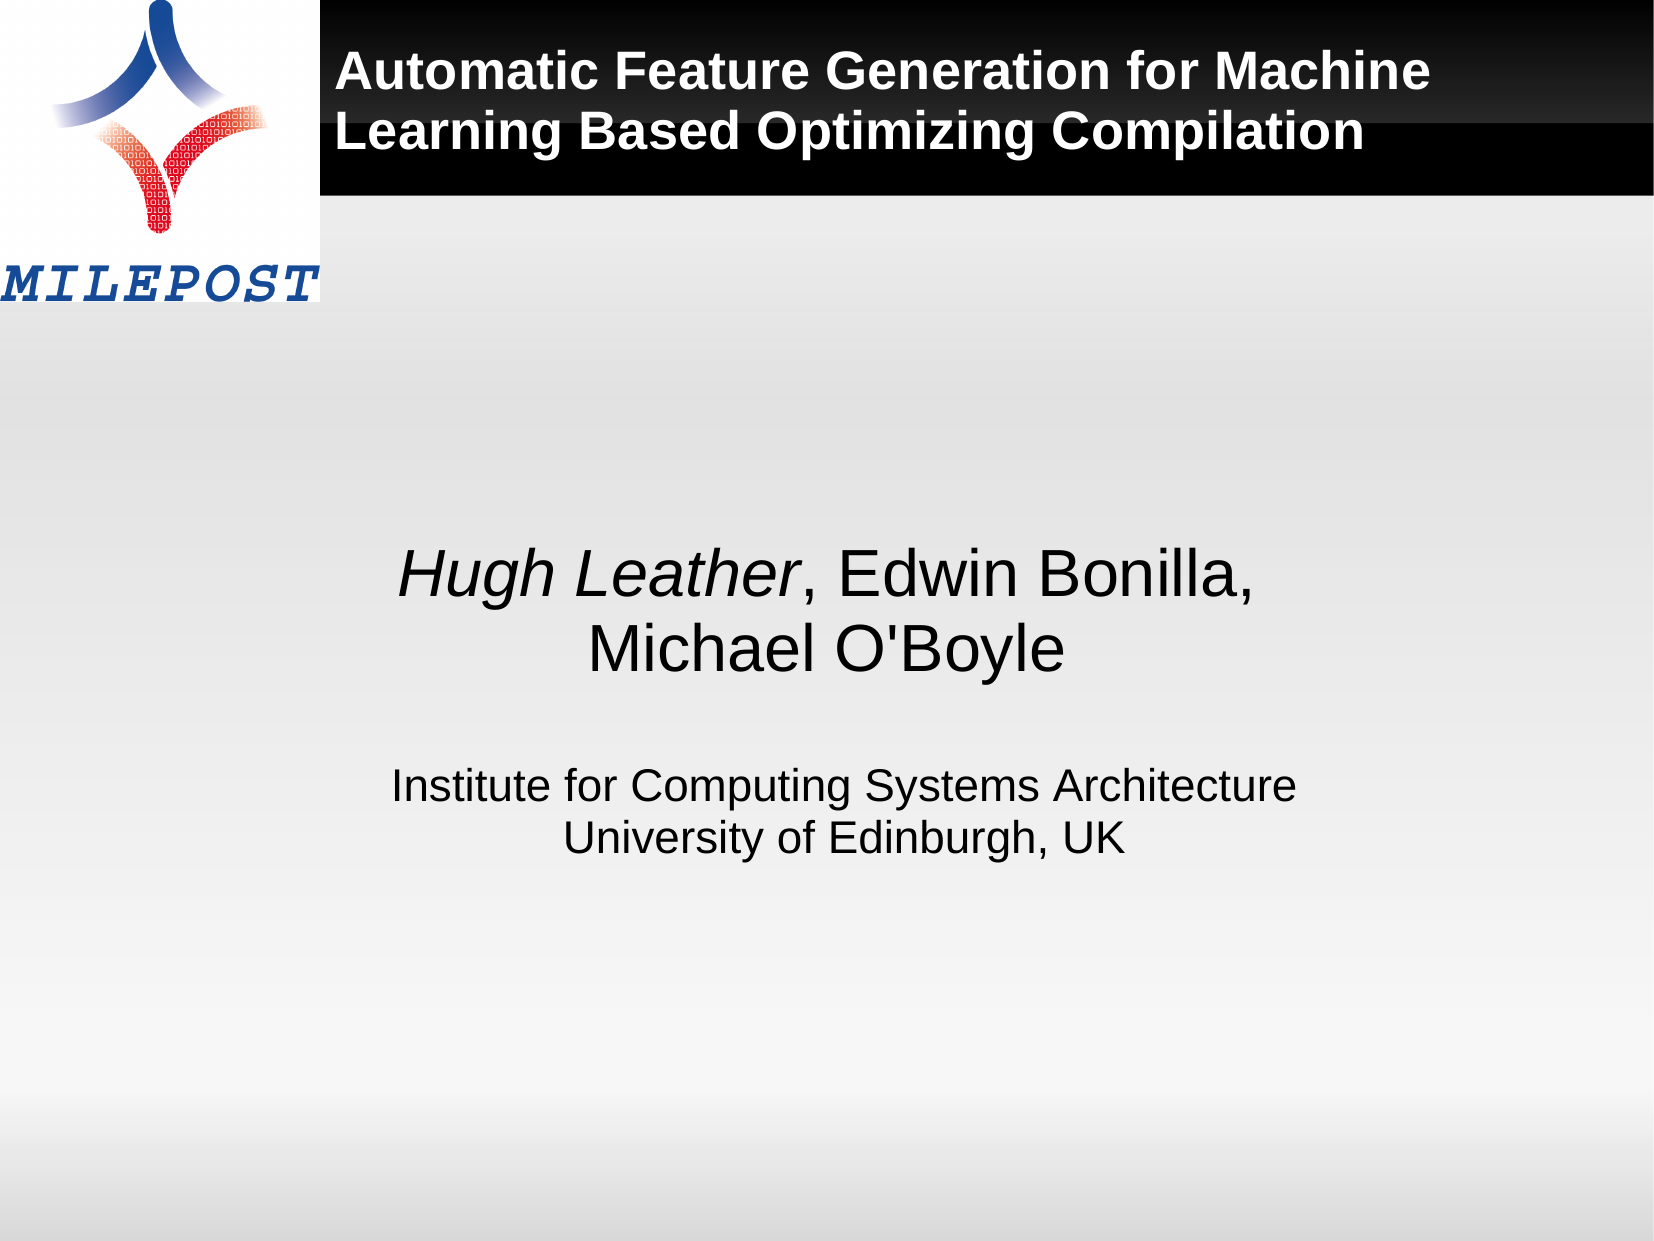

# Automatic Feature Generation for Machine Learning Based Optimizing Compilation
Hugh Leather, Edwin Bonilla,
Michael O'Boyle
Institute for Computing Systems Architecture
University of Edinburgh, UK